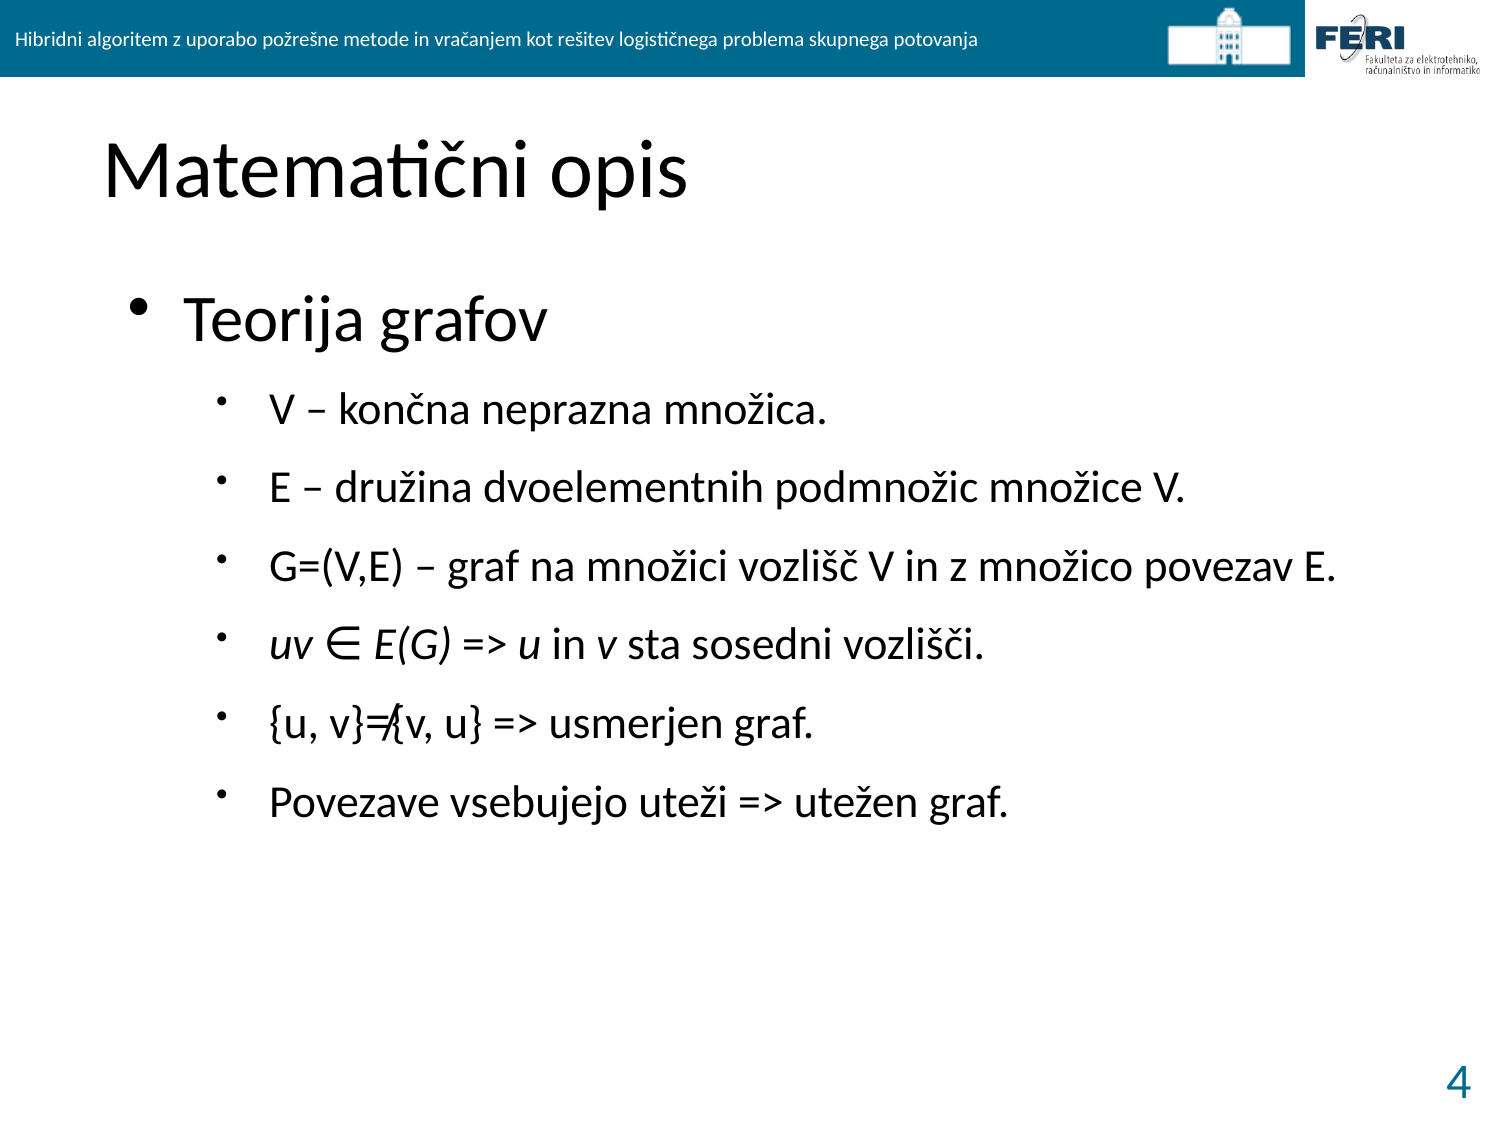

Hibridni algoritem z uporabo požrešne metode in vračanjem kot rešitev logističnega problema skupnega potovanja
# Matematični opis
Teorija grafov
V – končna neprazna množica.
E – družina dvoelementnih podmnožic množice V.
G=(V,E) – graf na množici vozlišč V in z množico povezav E.
uv ∈ E(G) => u in v sta sosedni vozlišči.
{u, v}≠{v, u} => usmerjen graf.
Povezave vsebujejo uteži => utežen graf.